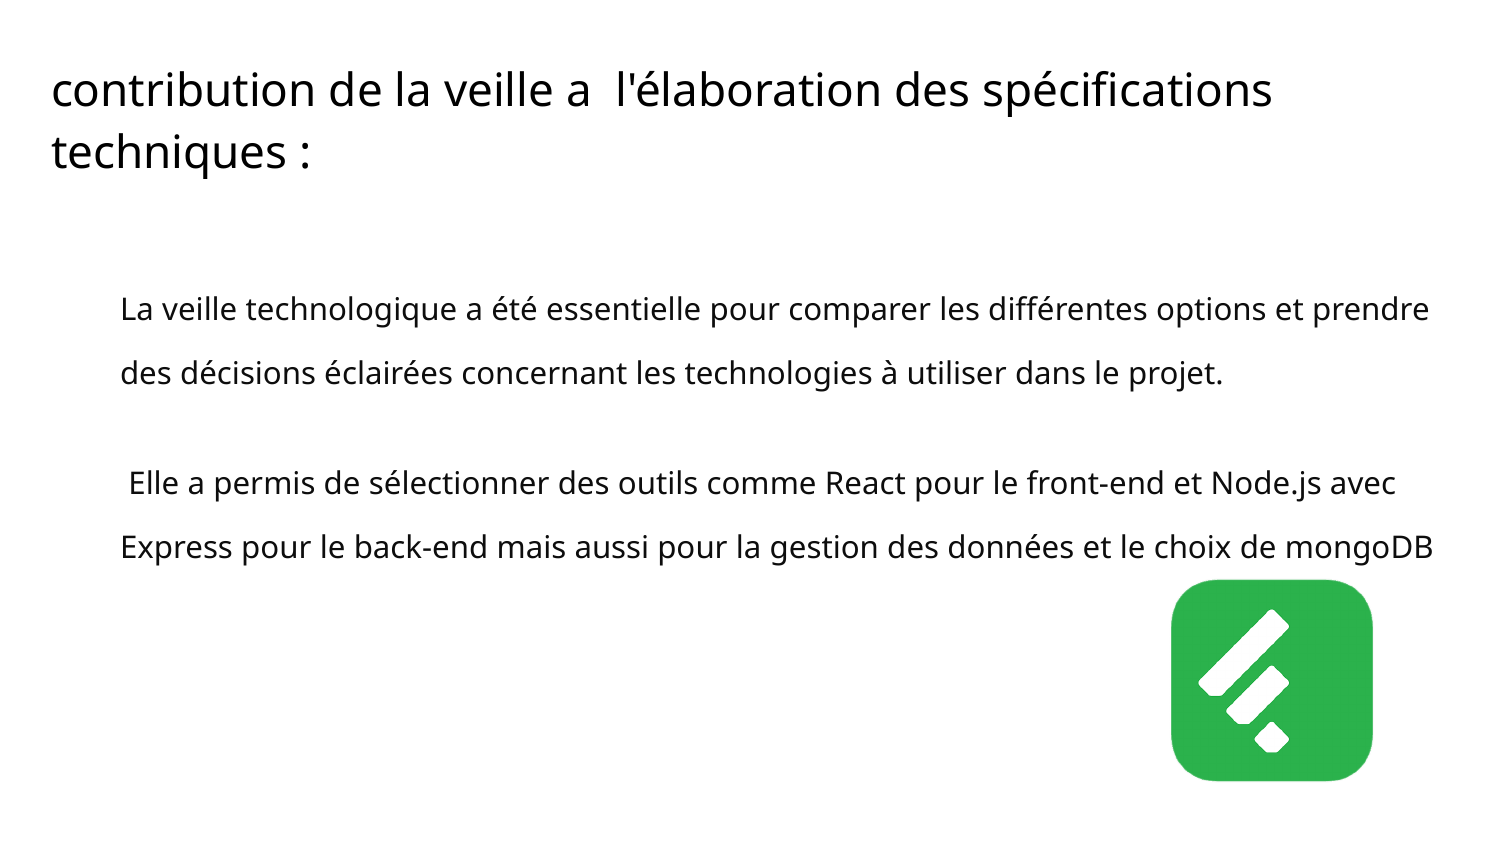

# contribution de la veille a  l'élaboration des spécifications techniques :
La veille technologique a été essentielle pour comparer les différentes options et prendre des décisions éclairées concernant les technologies à utiliser dans le projet.
 Elle a permis de sélectionner des outils comme React pour le front-end et Node.js avec Express pour le back-end mais aussi pour la gestion des données et le choix de mongoDB